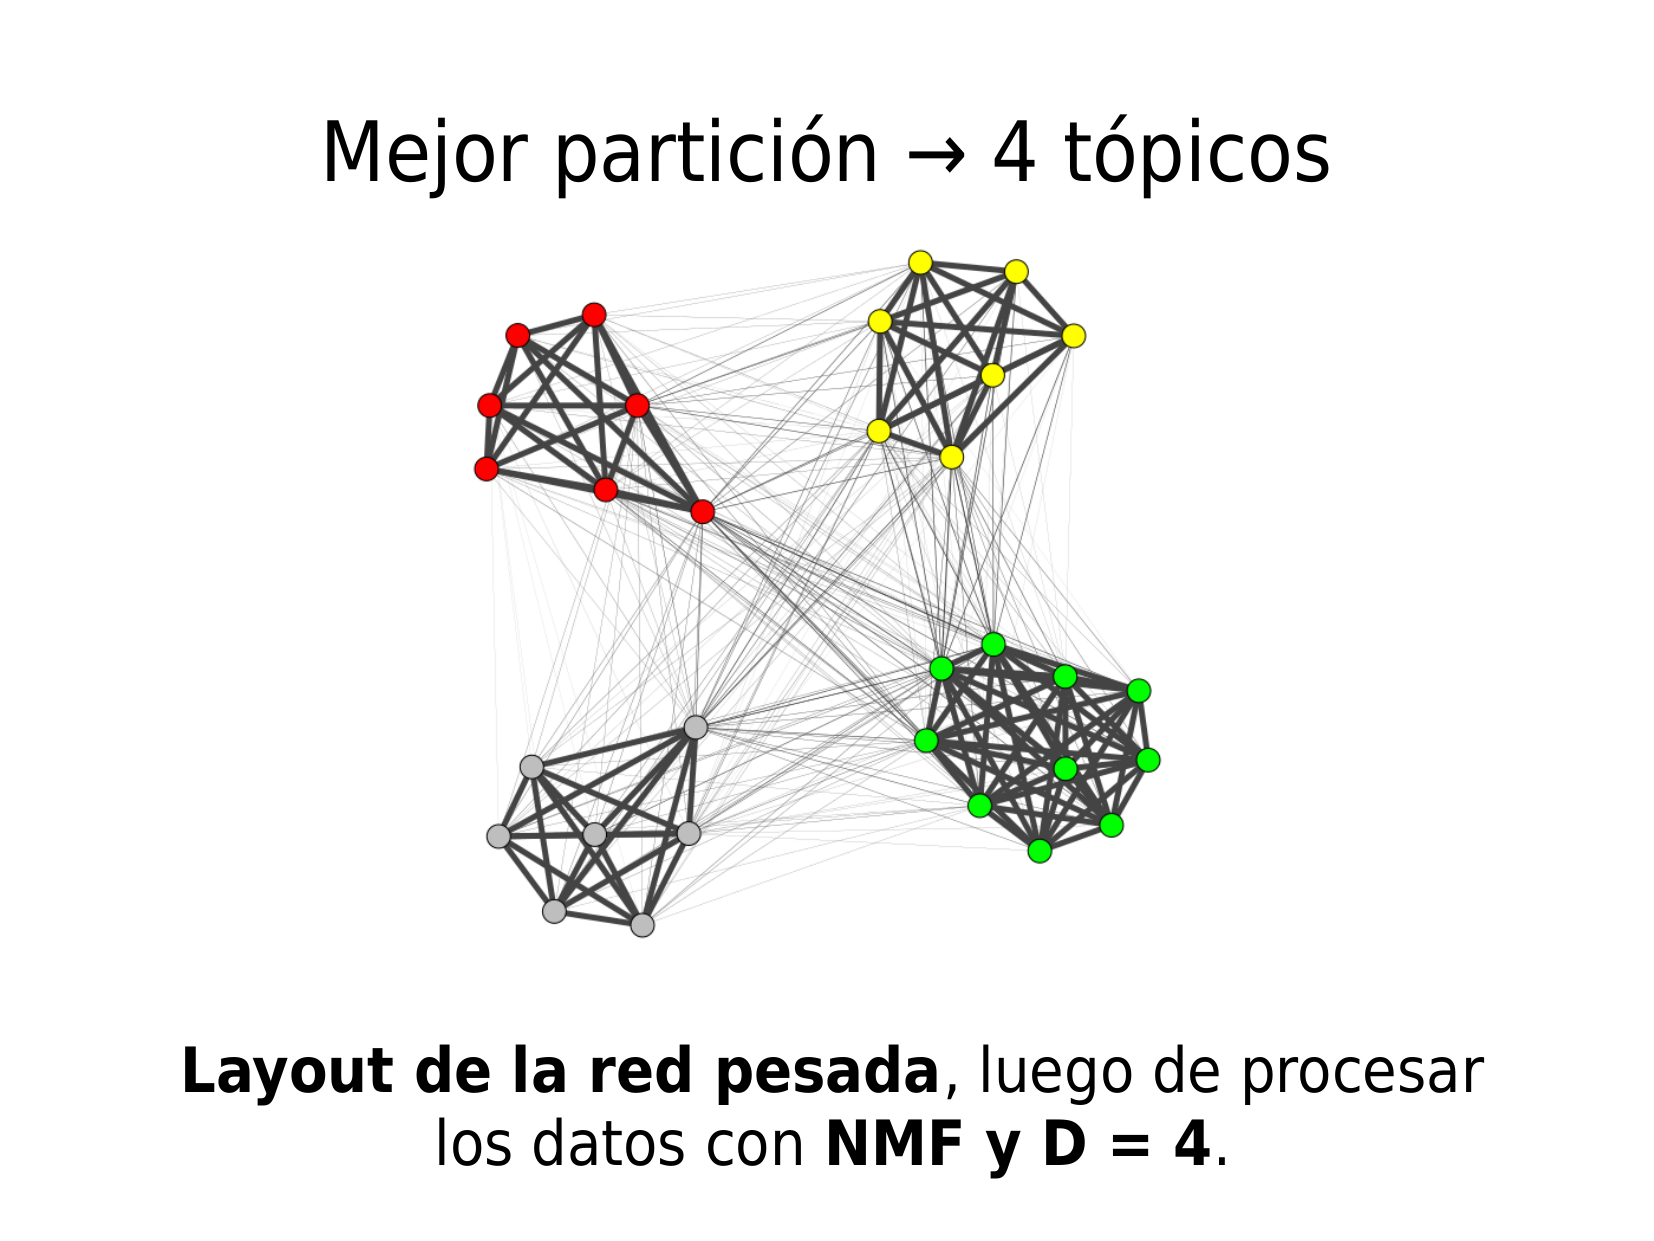

# Mejor partición → 4 tópicos
Layout de la red pesada, luego de procesar los datos con NMF y D = 4.